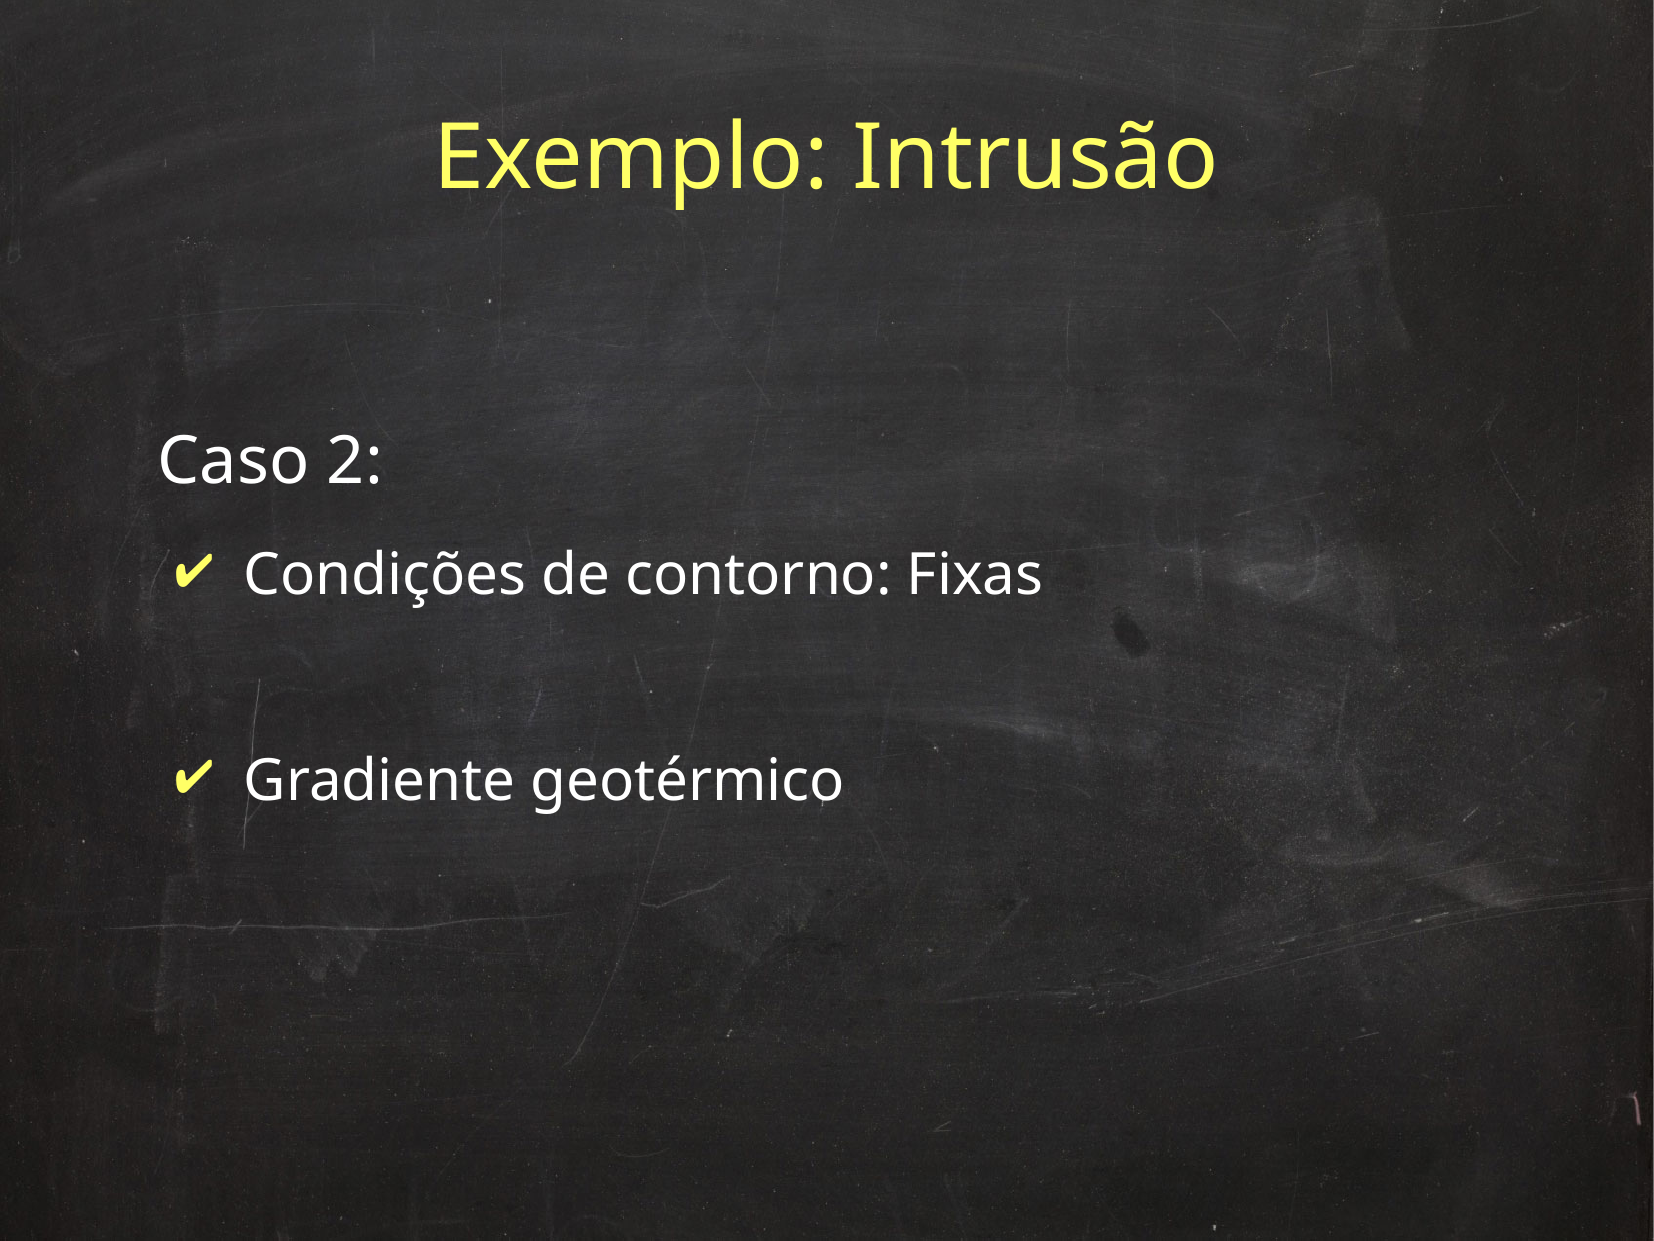

# Exemplo: Intrusão
Caso 2:
 Condições de contorno: Fixas
 Gradiente geotérmico